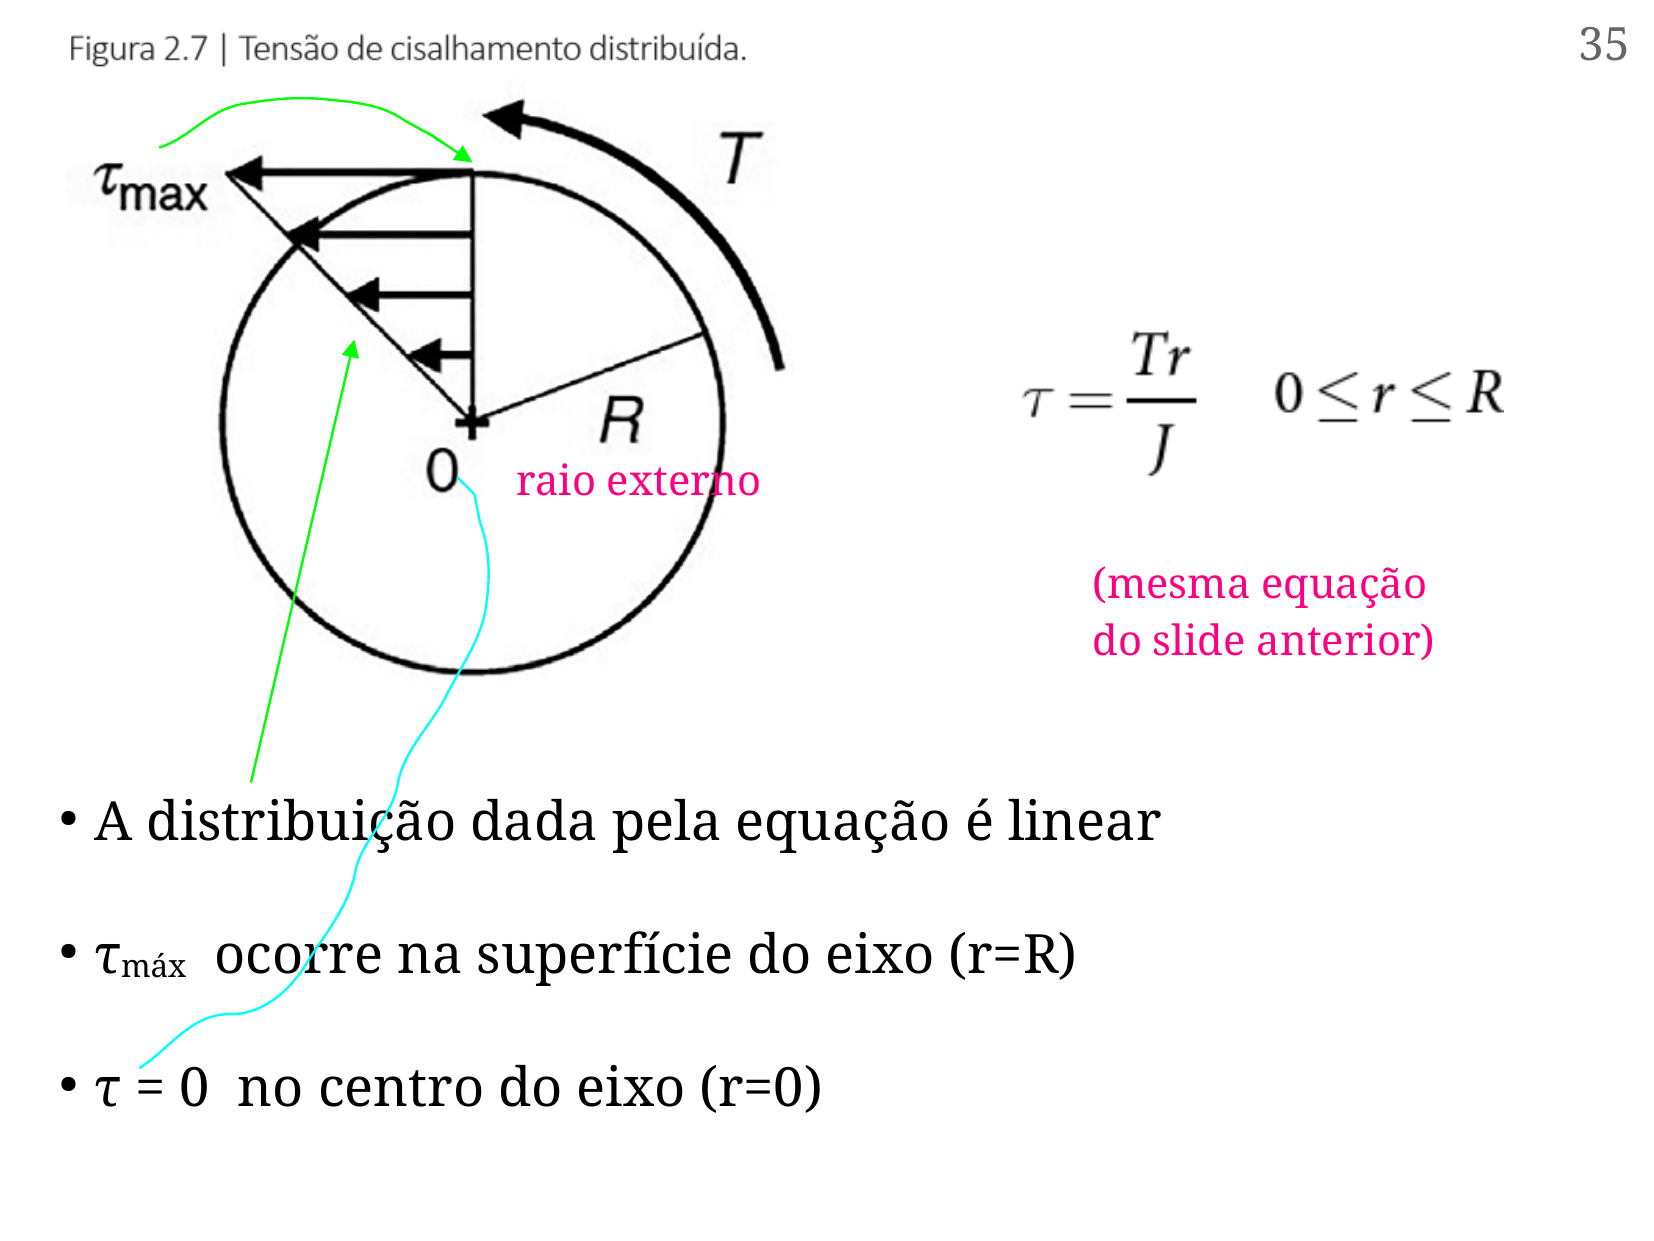

35
#
raio externo
(mesma equação do slide anterior)
A distribuição dada pela equação é linear
τmáx ocorre na superfície do eixo (r=R)
τ = 0 no centro do eixo (r=0)